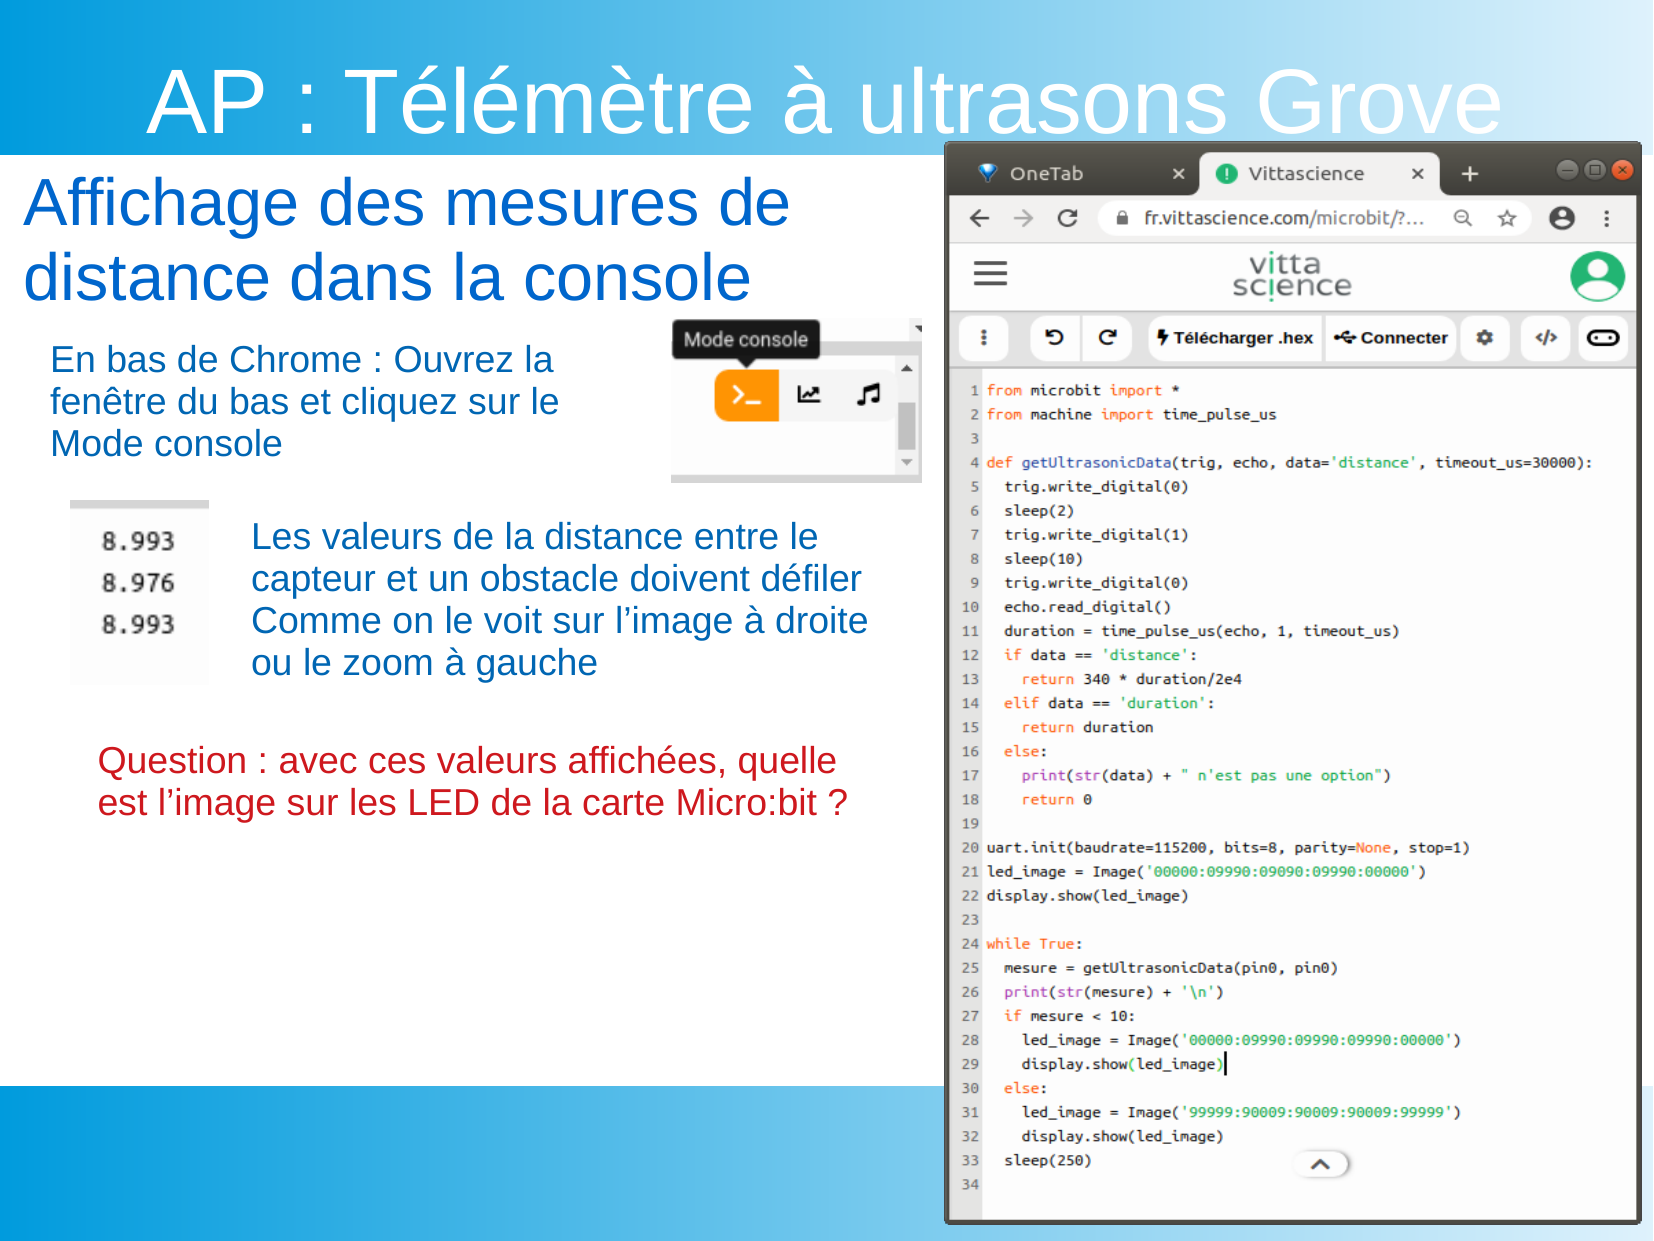

# AP : Télémètre à ultrasons Grove
Affichage des mesures de distance dans la console
En bas de Chrome : Ouvrez la fenêtre du bas et cliquez sur le Mode console
Les valeurs de la distance entre le capteur et un obstacle doivent défiler
Comme on le voit sur l’image à droite ou le zoom à gauche
Question : avec ces valeurs affichées, quelle est l’image sur les LED de la carte Micro:bit ?